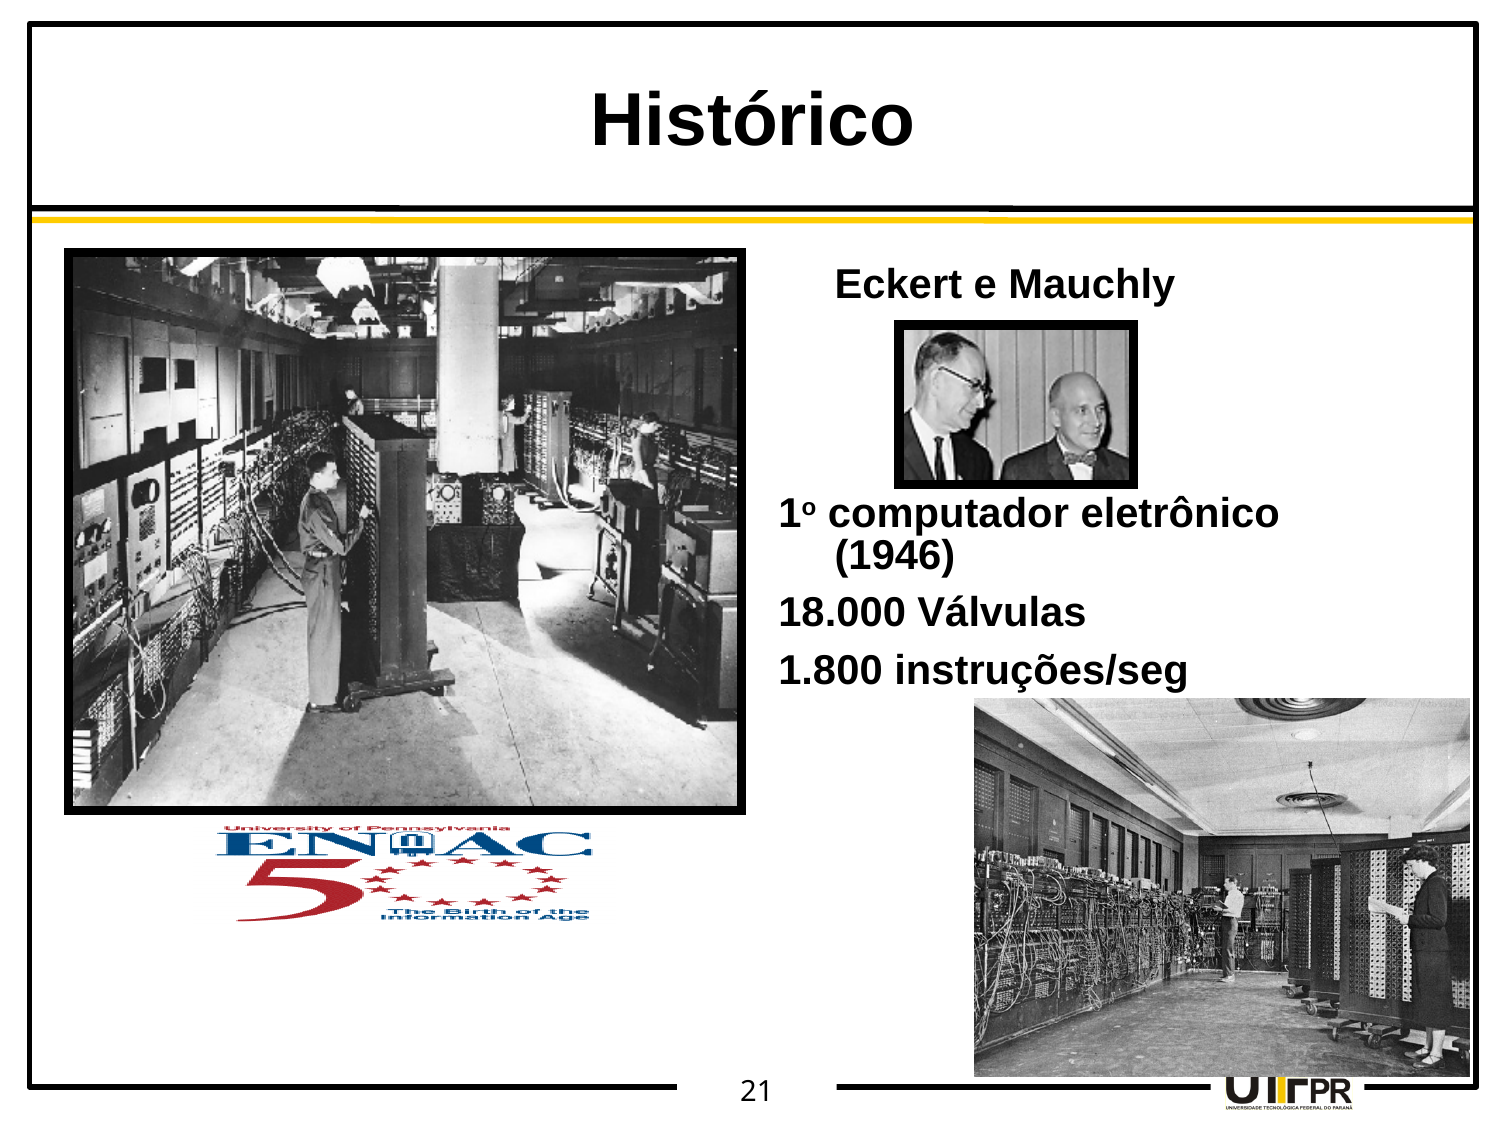

Histórico
# Eckert e Mauchly
1o computador eletrônico (1946)
18.000 Válvulas
1.800 instruções/seg